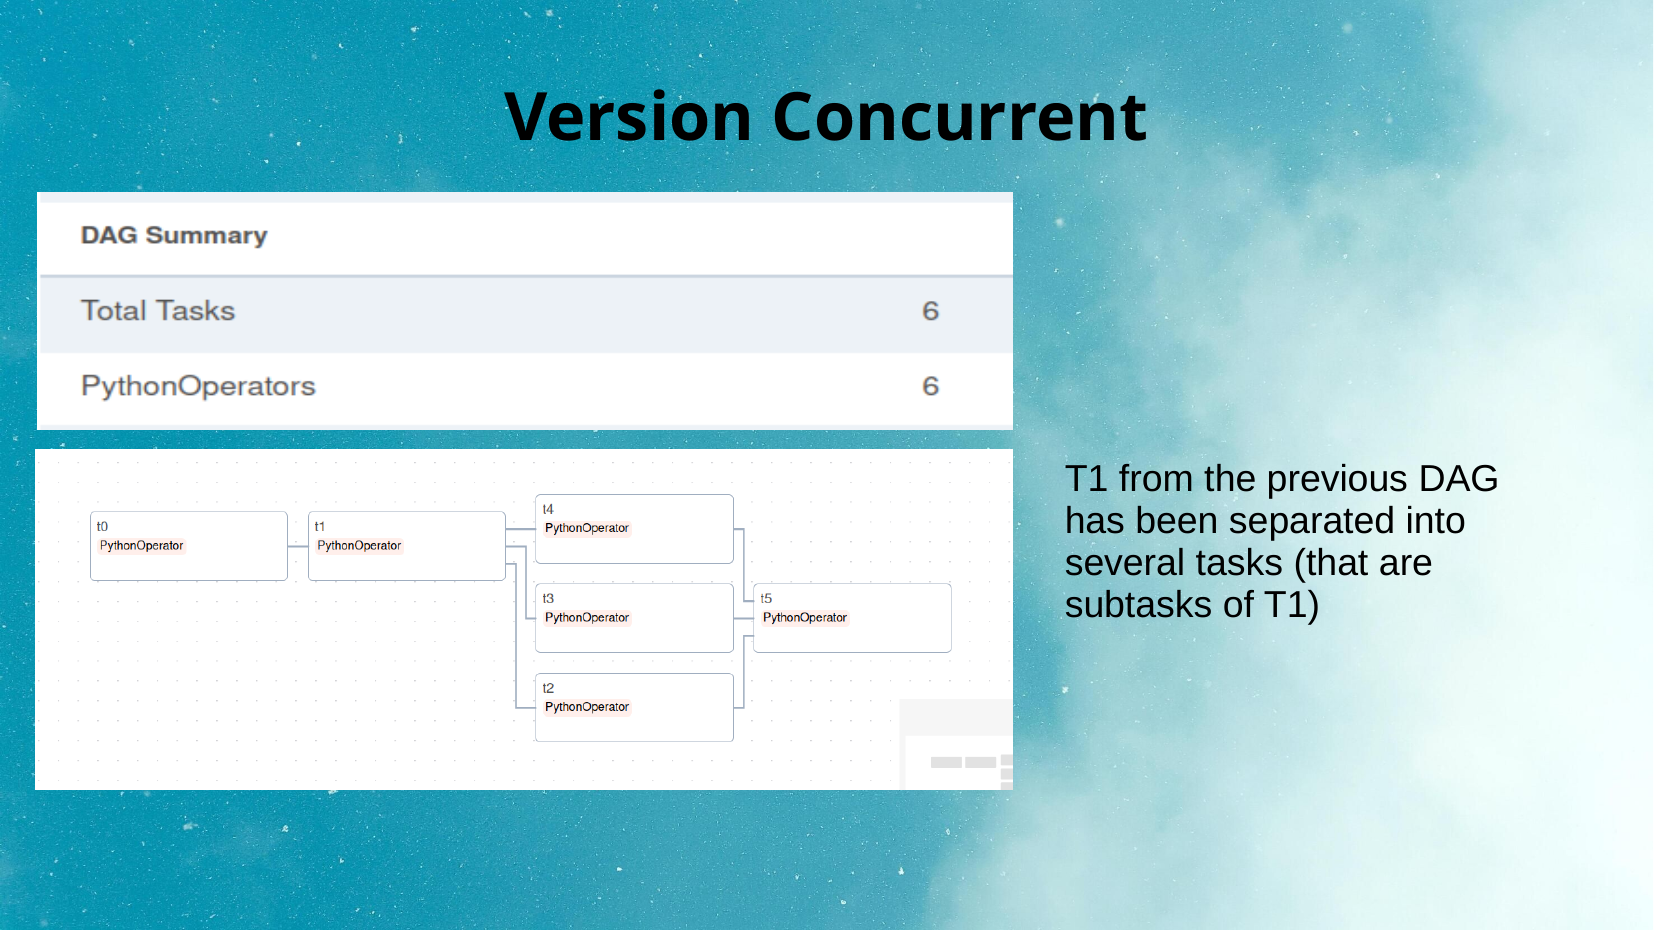

# Version Concurrent
T1 from the previous DAG has been separated into several tasks (that are subtasks of T1)